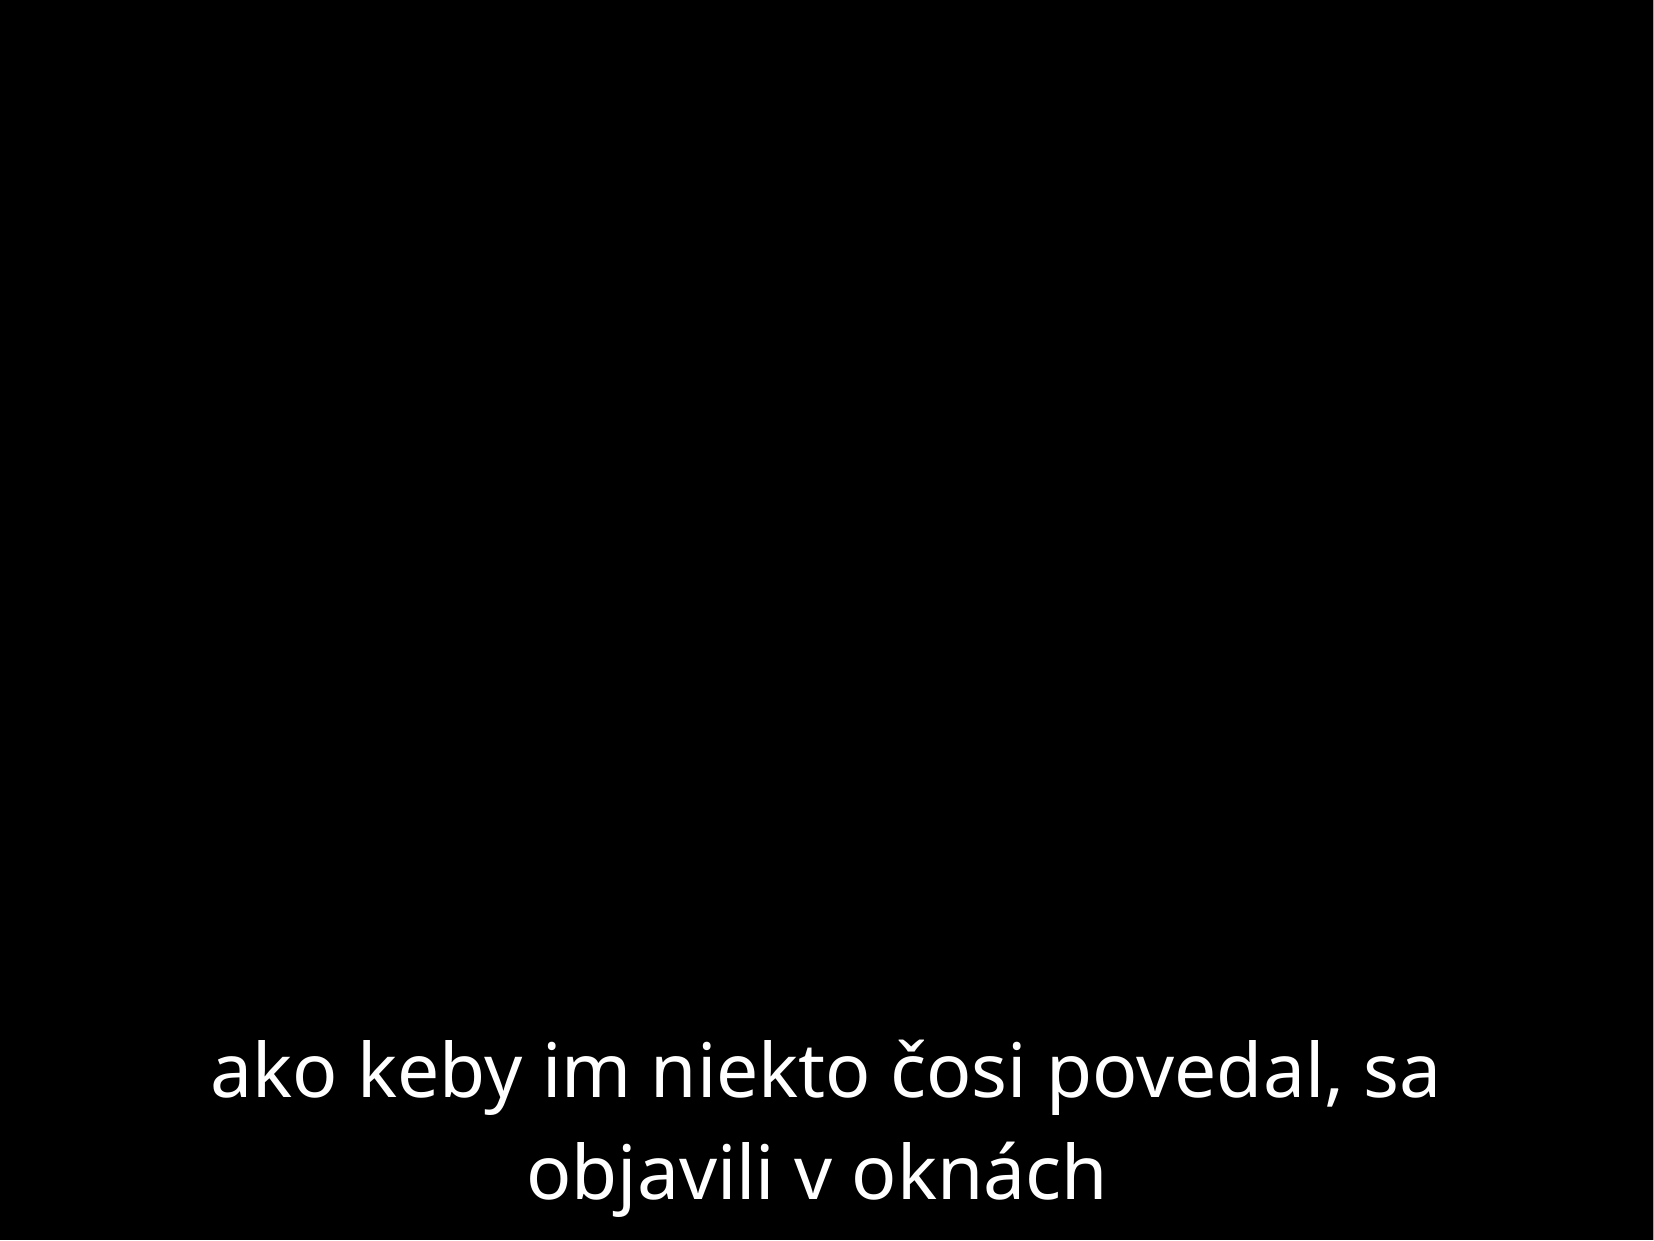

# ako keby im niekto čosi povedal, sa objavili v oknách